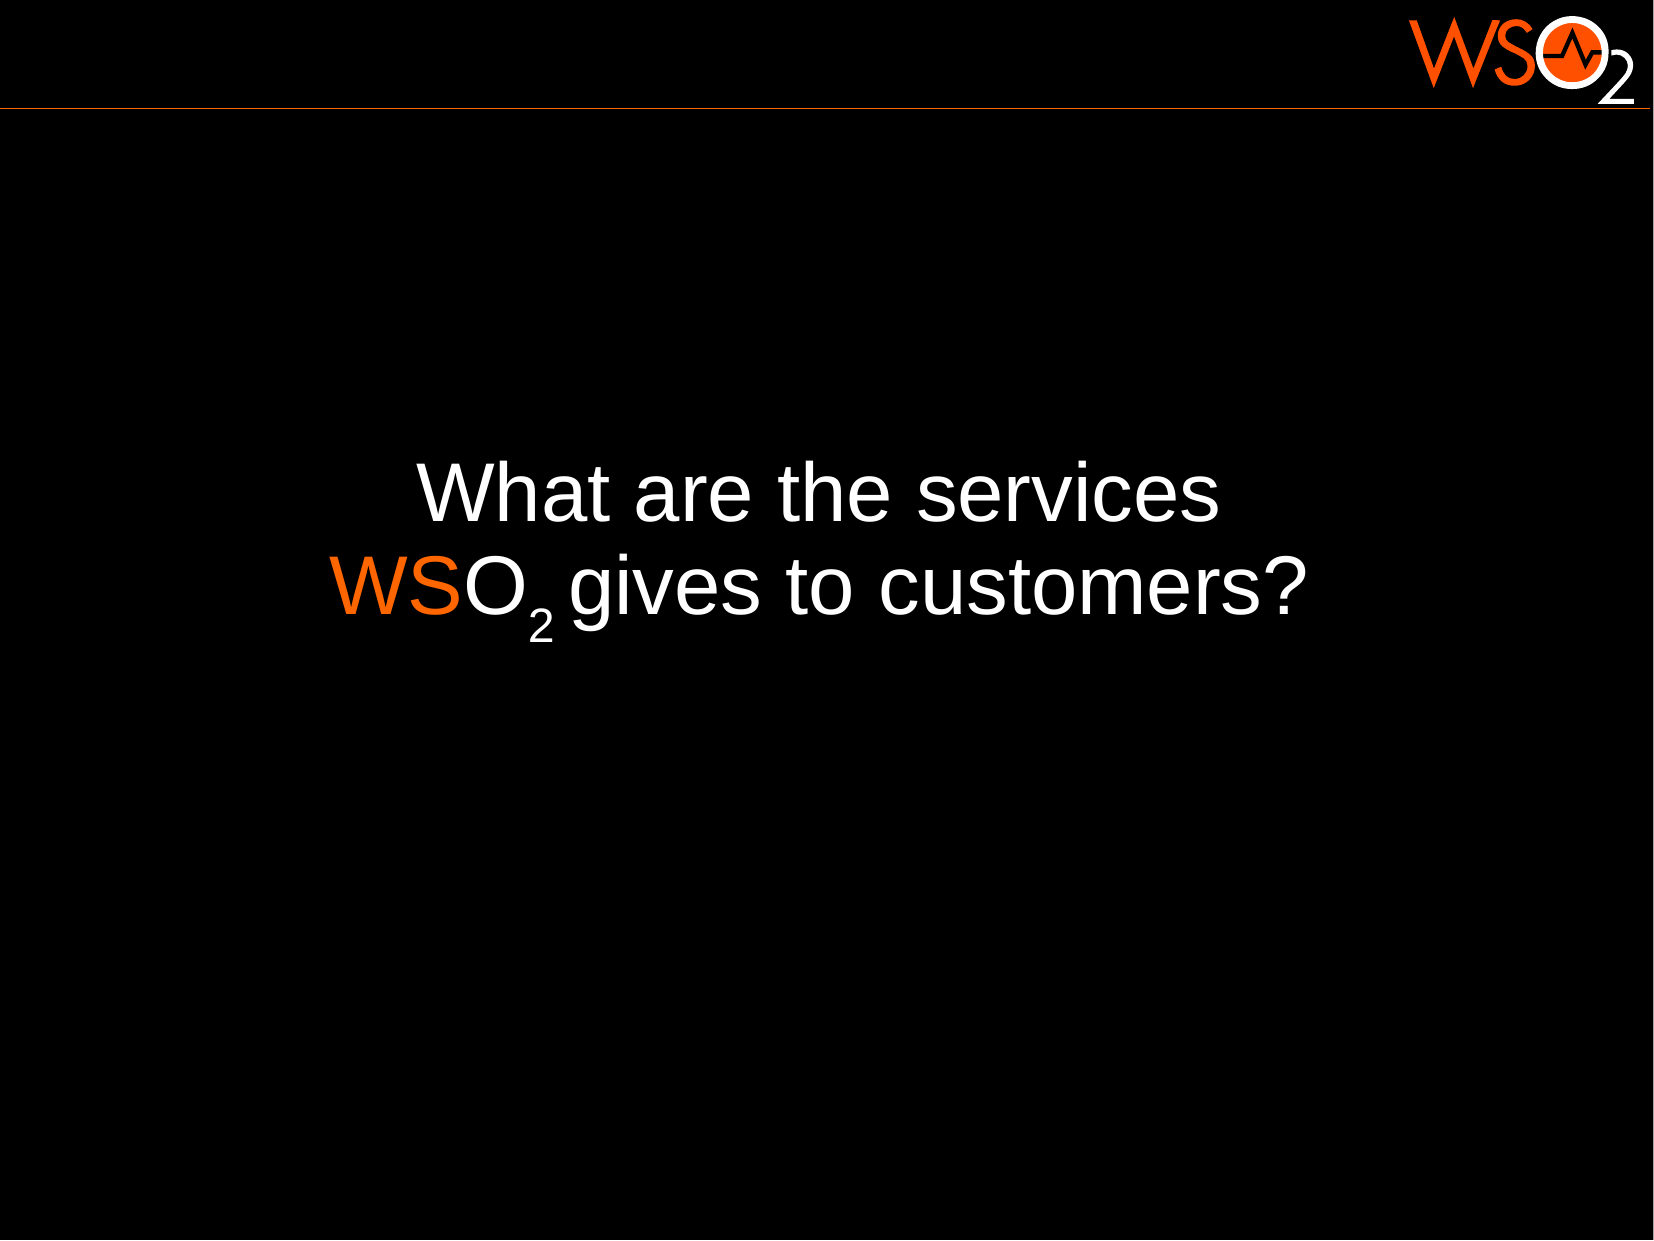

What are the services
WSO2 gives to customers?